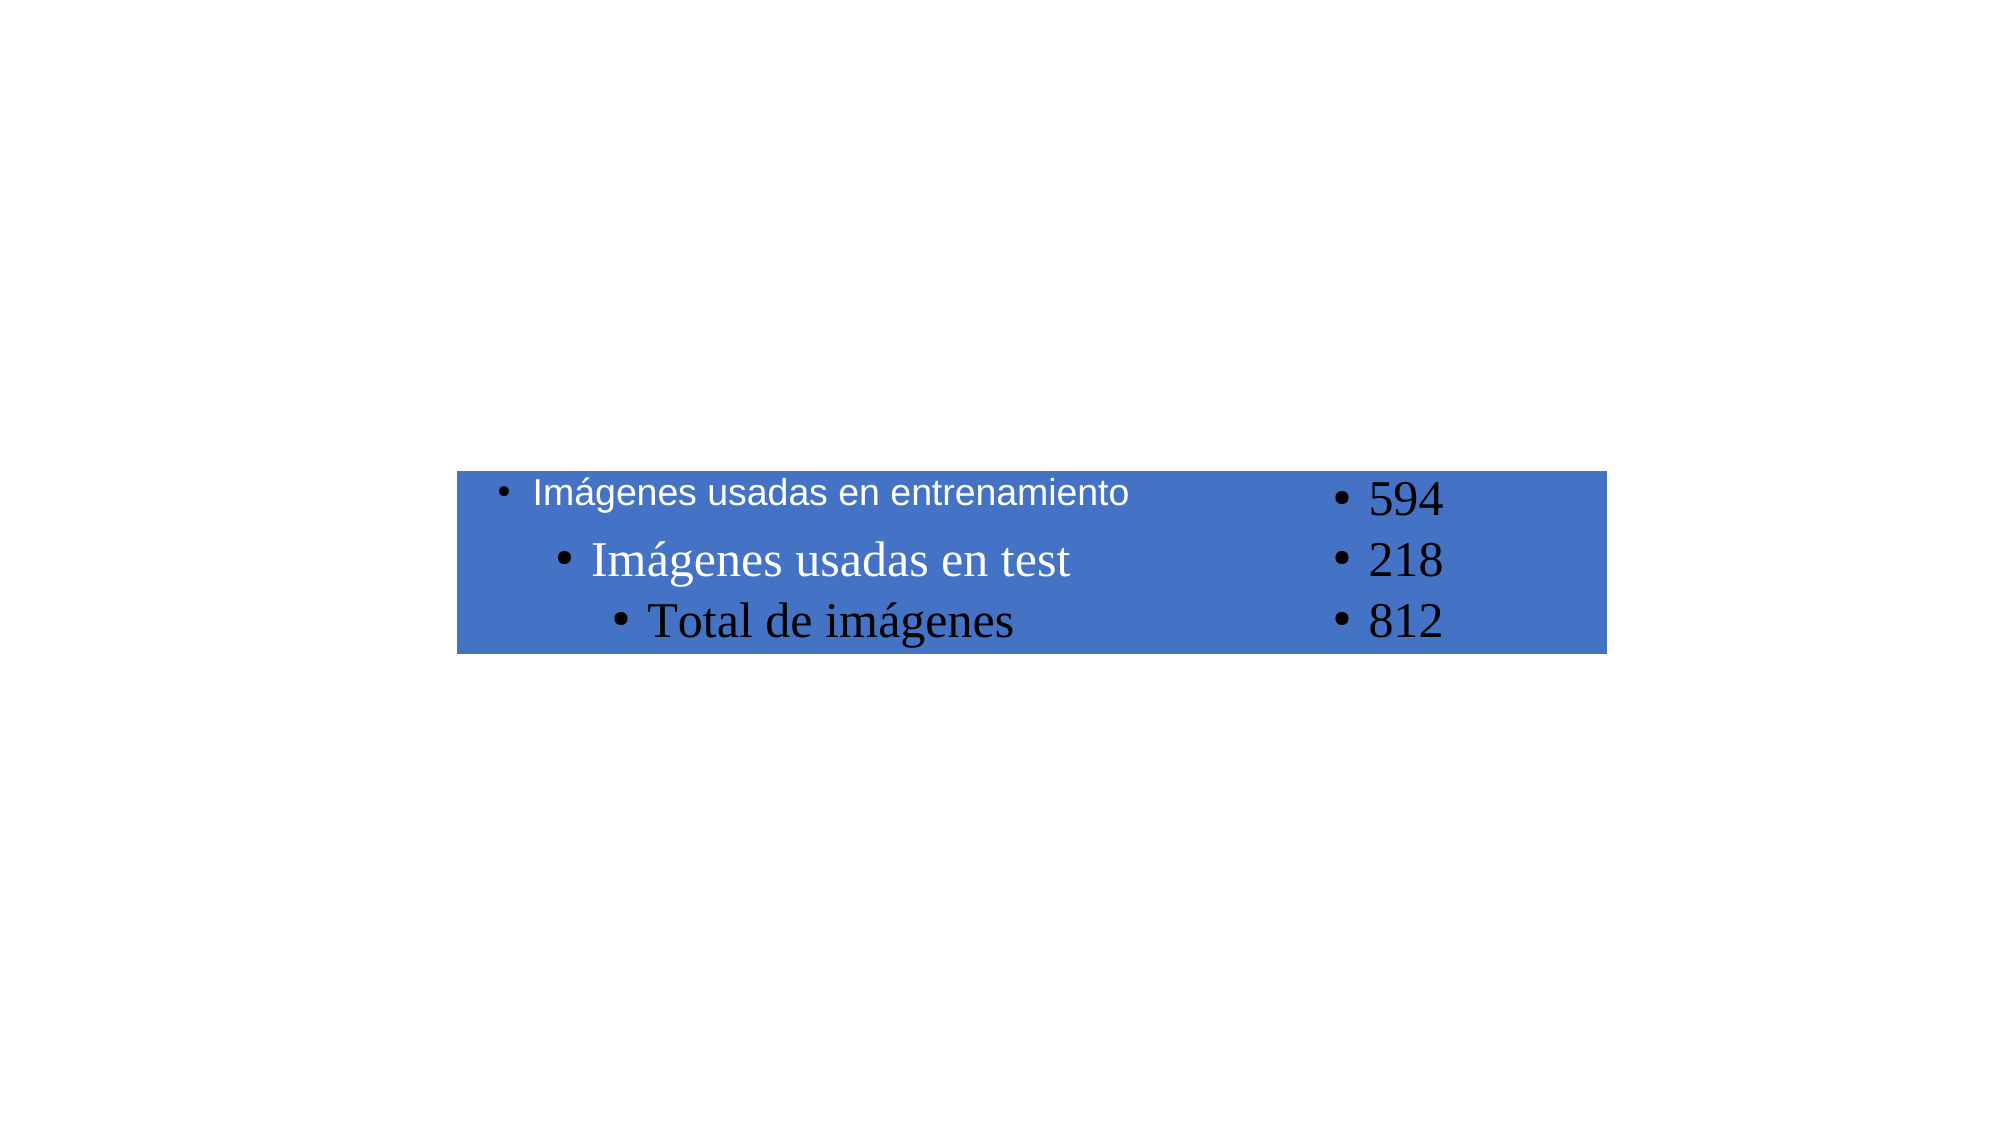

| Imágenes usadas en entrenamiento | 594 |
| --- | --- |
| Imágenes usadas en test | 218 |
| Total de imágenes | 812 |